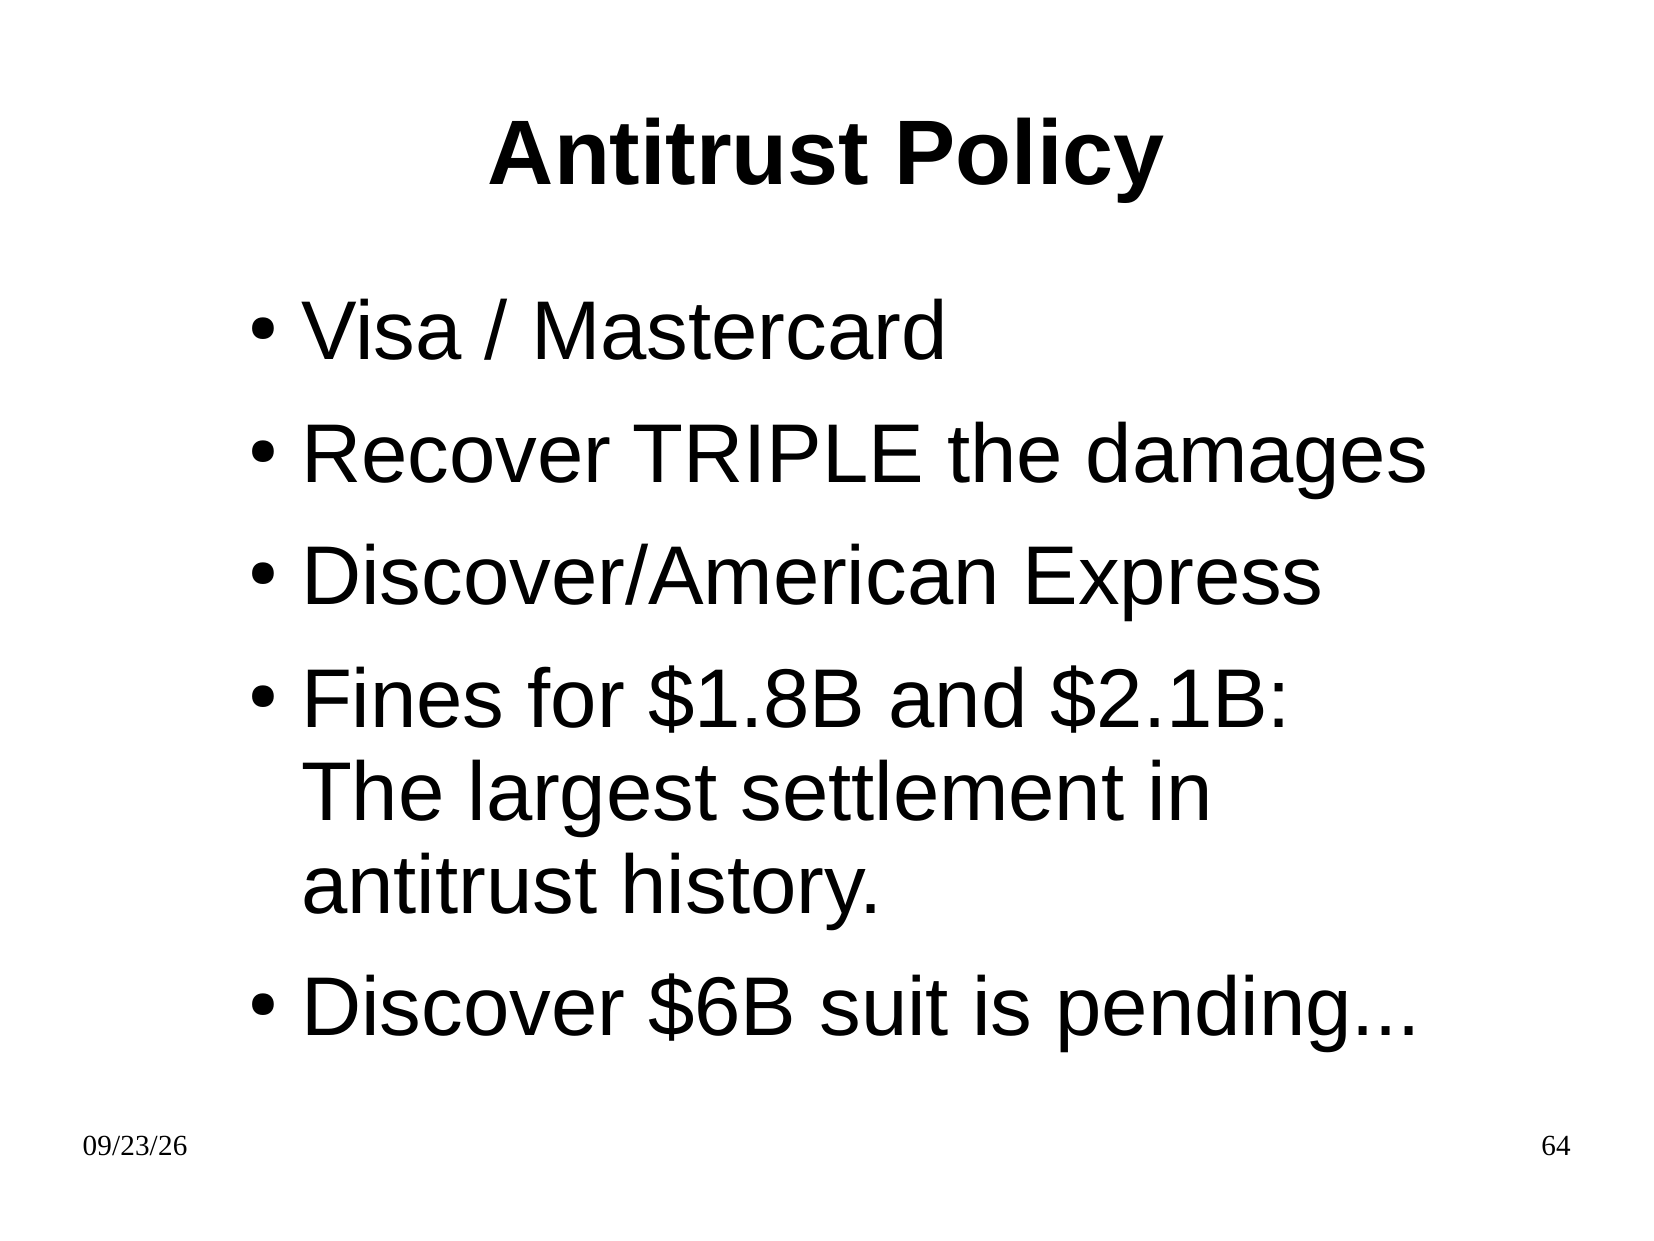

# Antitrust Policy
Visa / Mastercard
Recover TRIPLE the damages
Discover/American Express
Fines for $1.8B and $2.1B:
The largest settlement in
antitrust history.
Discover $6B suit is pending...
64